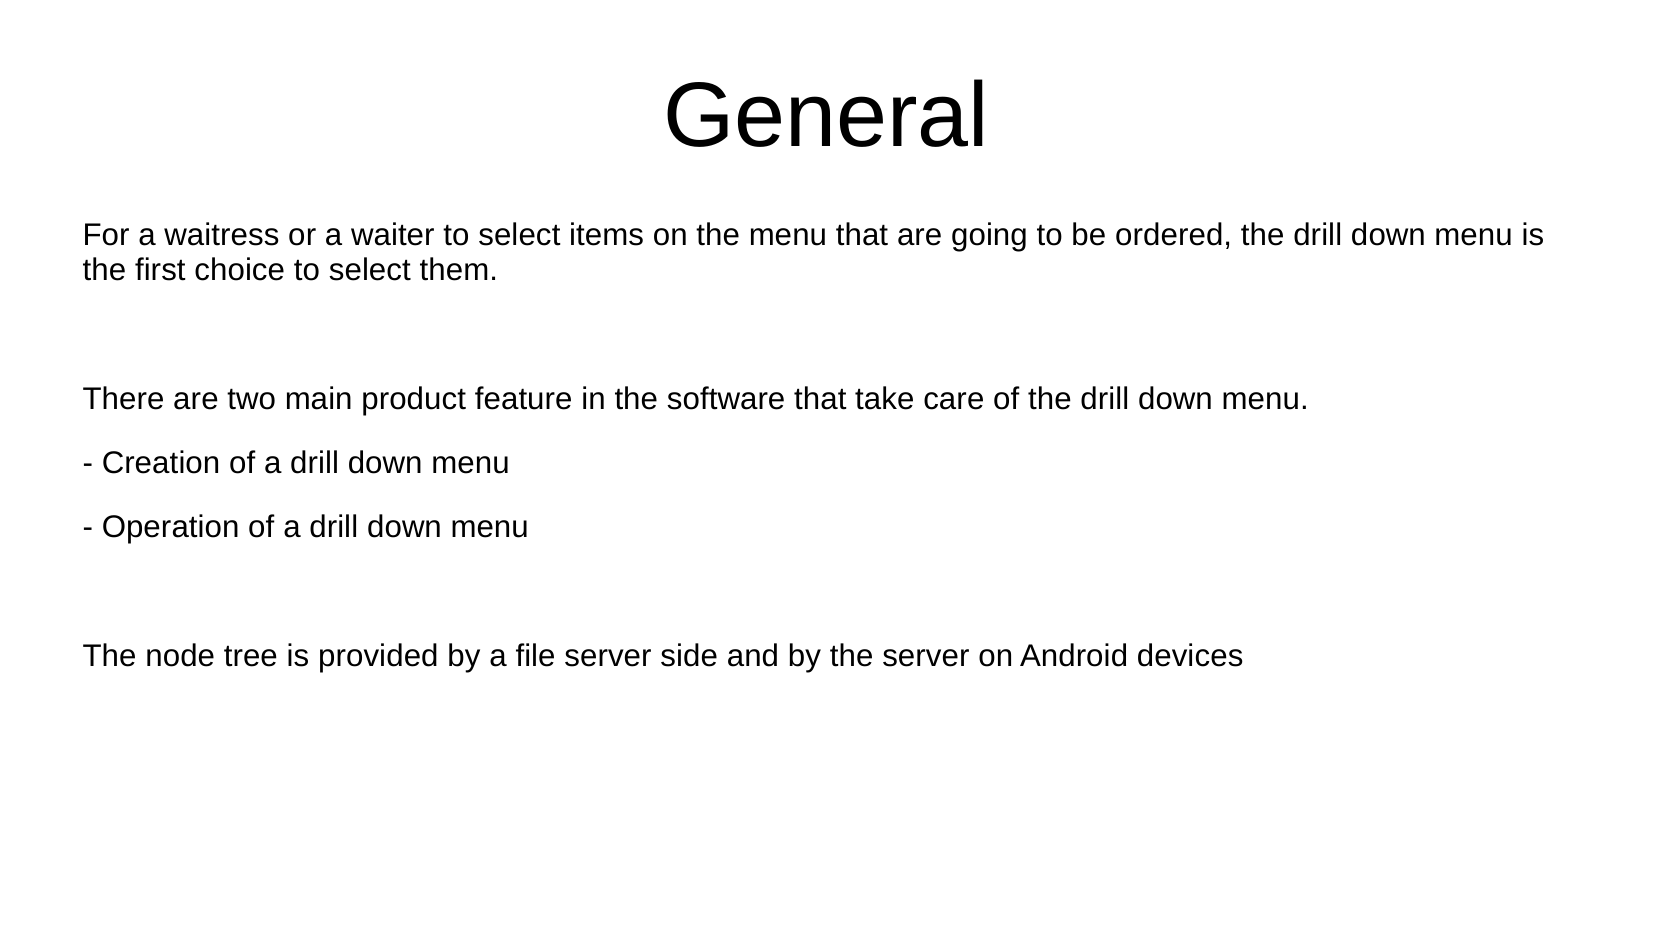

# General
For a waitress or a waiter to select items on the menu that are going to be ordered, the drill down menu is the first choice to select them.
There are two main product feature in the software that take care of the drill down menu.
- Creation of a drill down menu
- Operation of a drill down menu
The node tree is provided by a file server side and by the server on Android devices